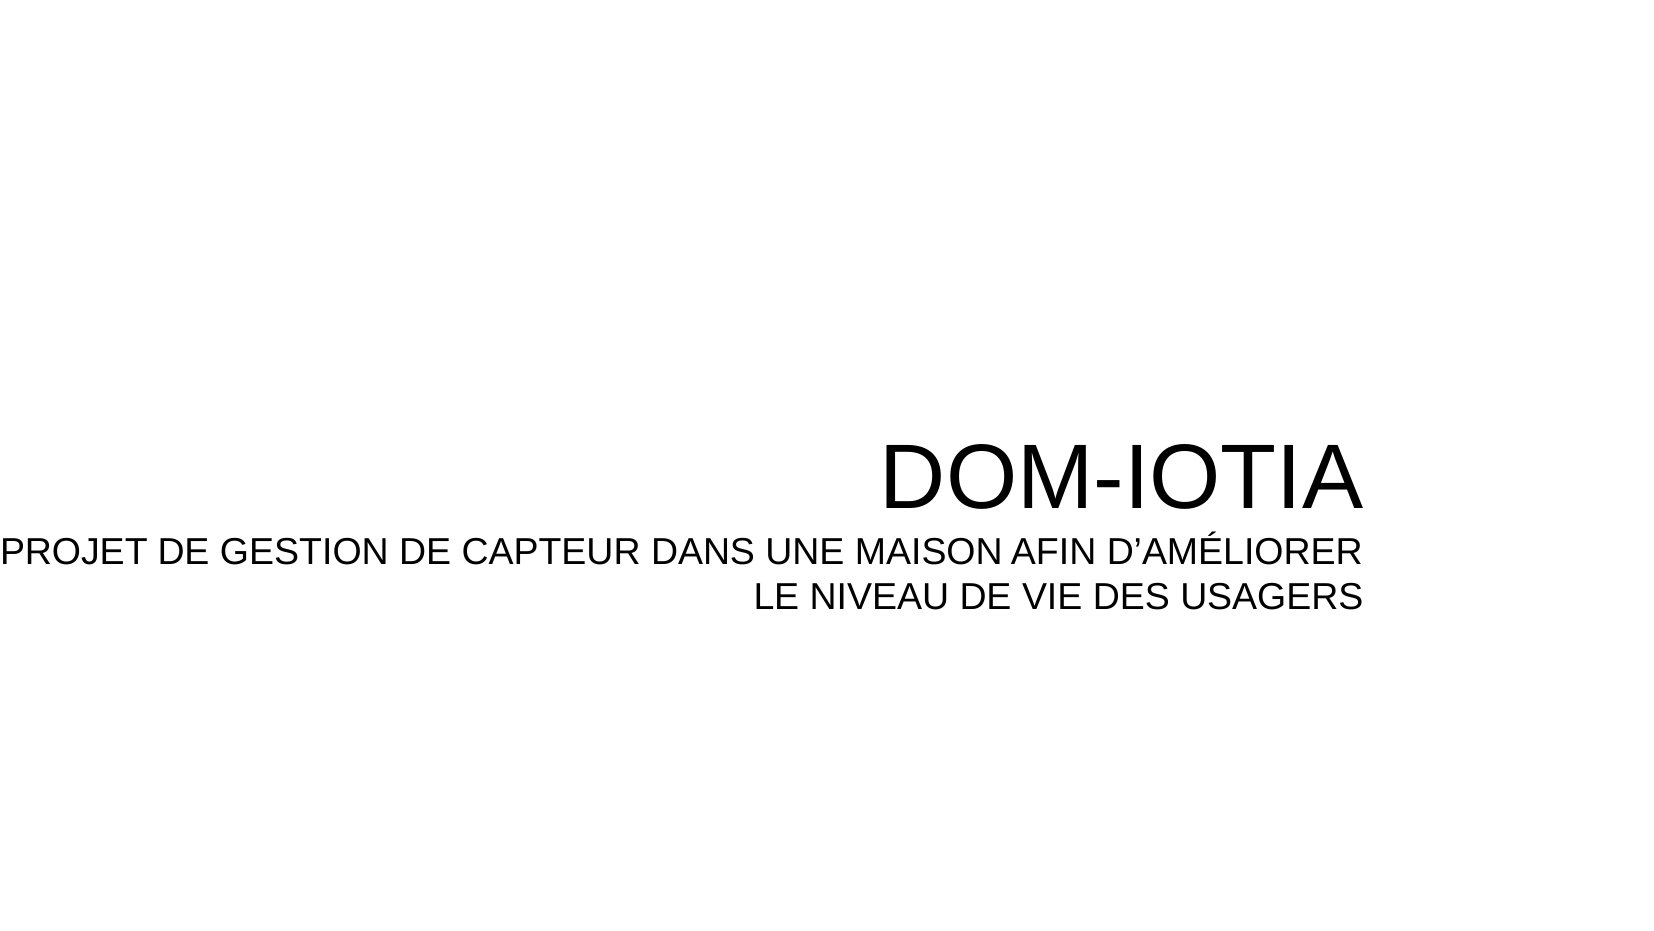

# DOM-IOTIA PROJET DE GESTION DE CAPTEUR DANS UNE MAISON AFIN D’AMÉLIORER LE NIVEAU DE VIE DES USAGERS